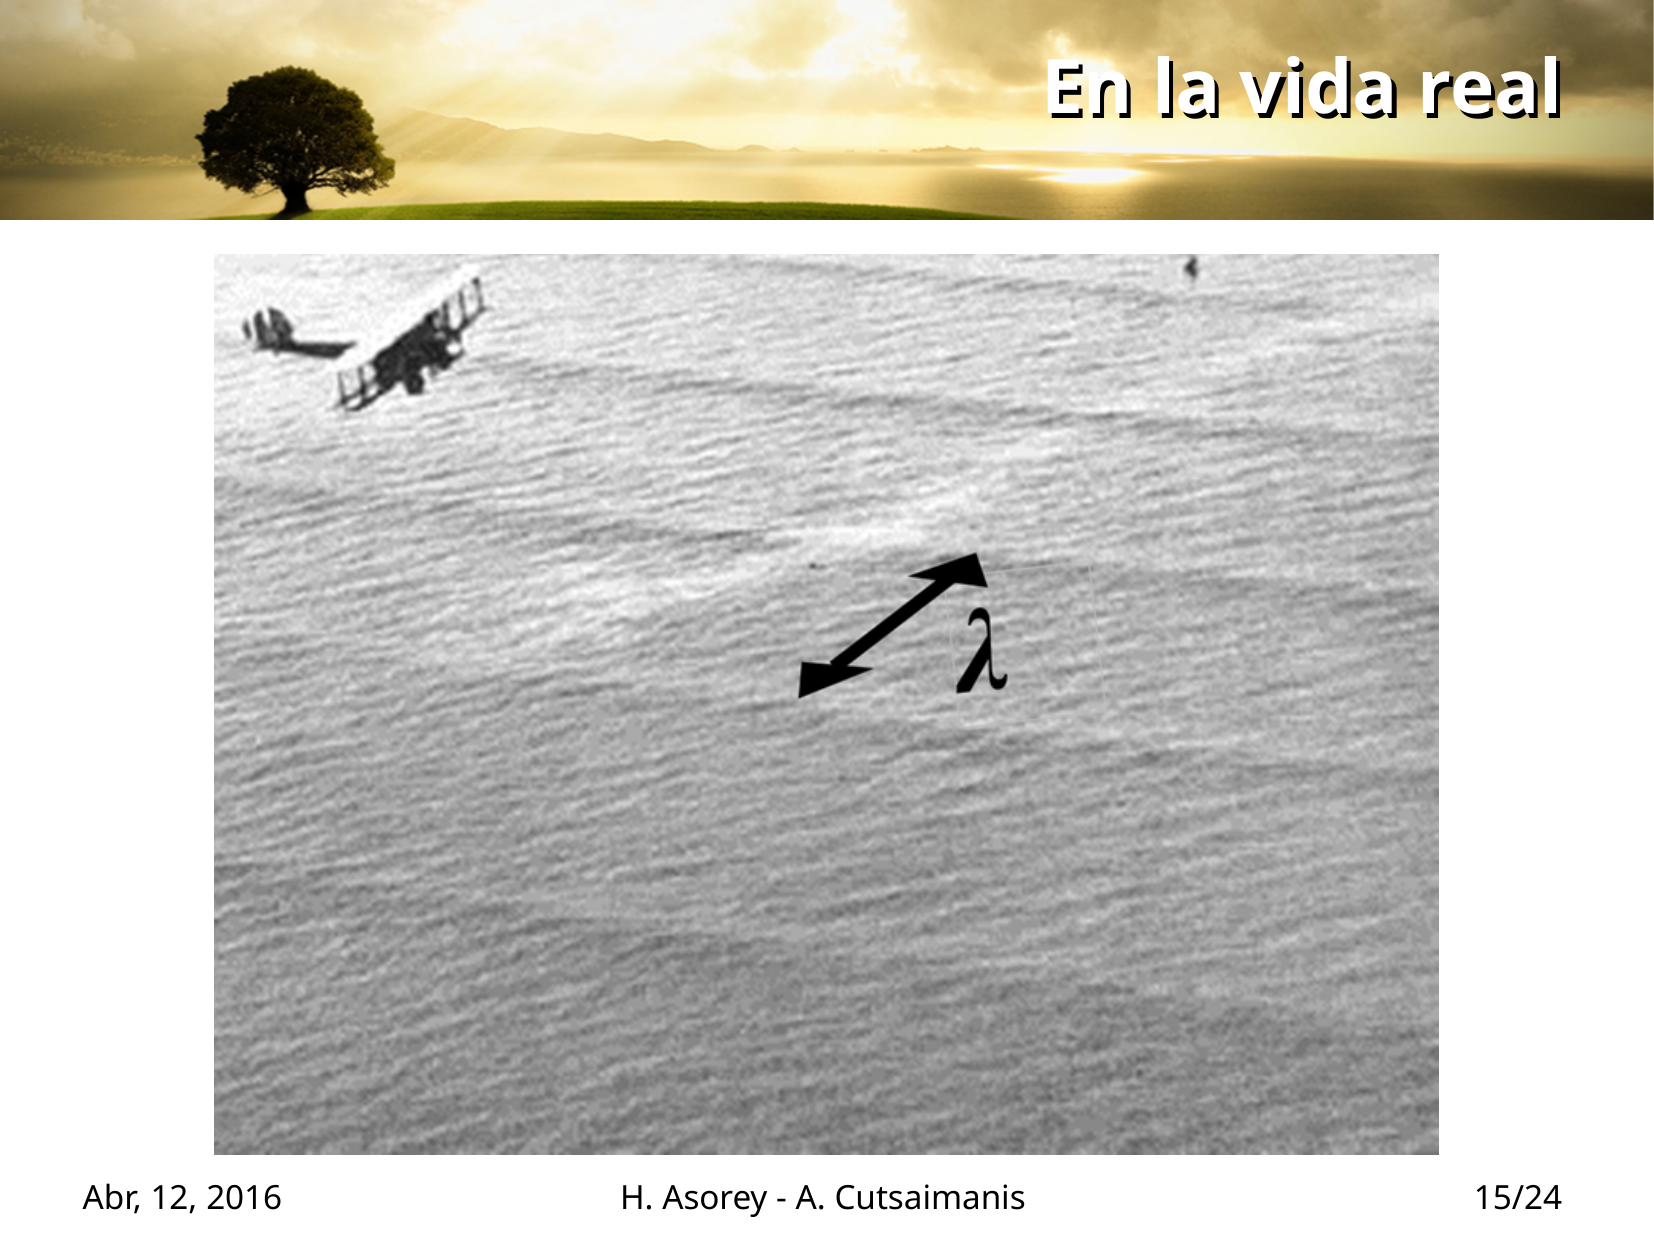

# En la vida real
Abr, 12, 2016
H. Asorey - A. Cutsaimanis
15